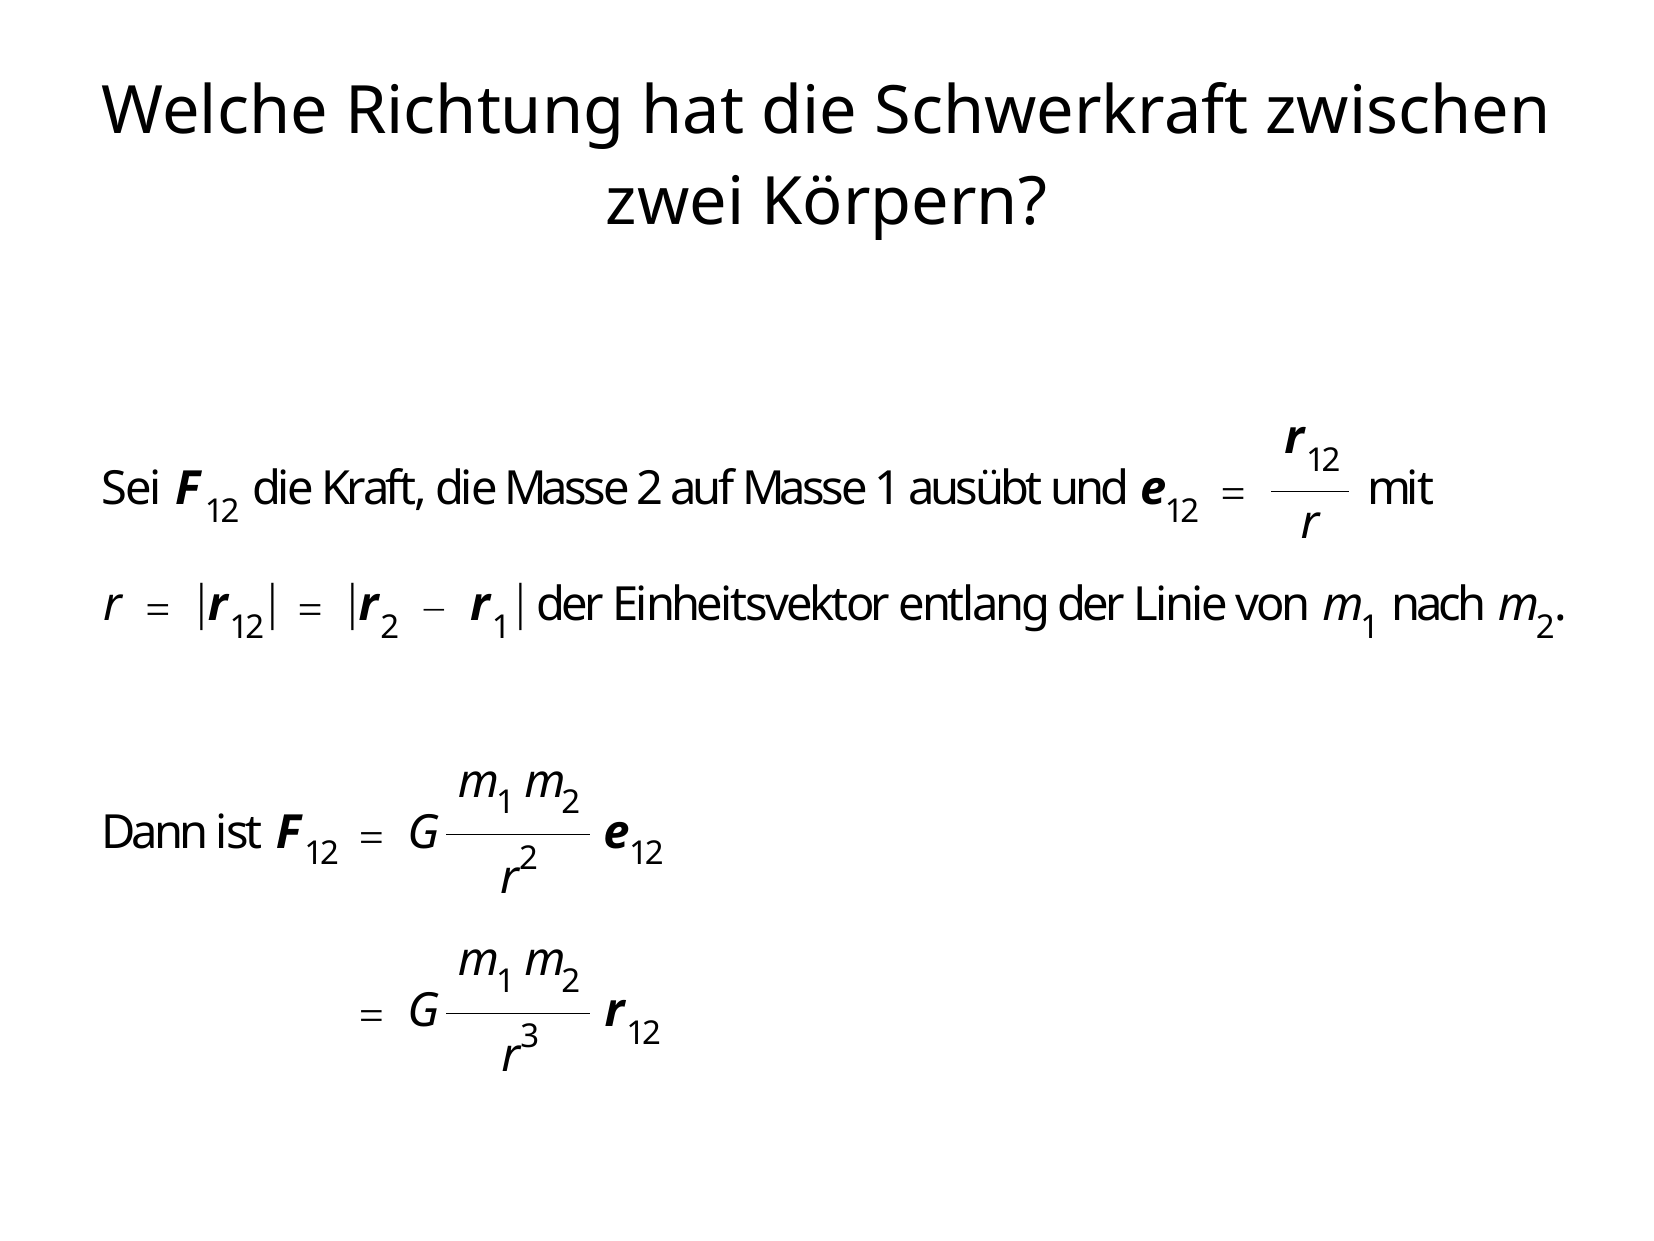

# Welche Richtung hat die Schwerkraft zwischen zwei Körpern?